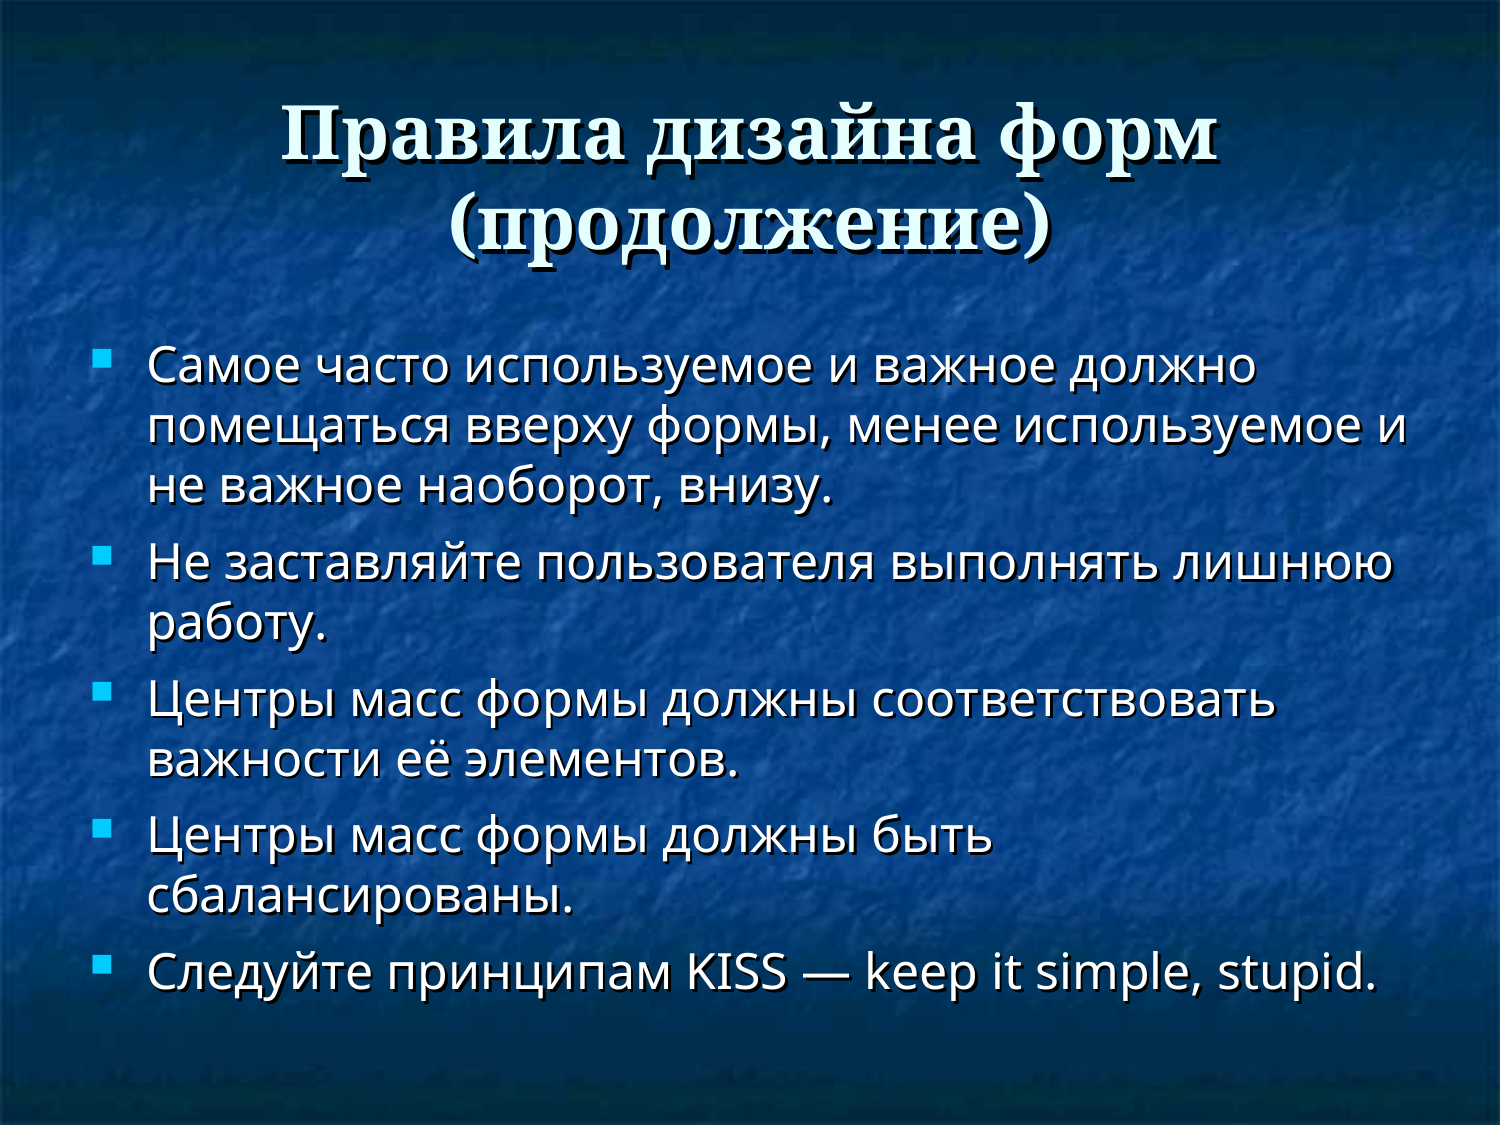

# Правила дизайна форм (продолжение)
Самое часто используемое и важное должно помещаться вверху формы, менее используемое и не важное наоборот, внизу.
Не заставляйте пользователя выполнять лишнюю работу.
Центры масс формы должны соответствовать важности её элементов.
Центры масс формы должны быть сбалансированы.
Следуйте принципам KISS — keep it simple, stupid.